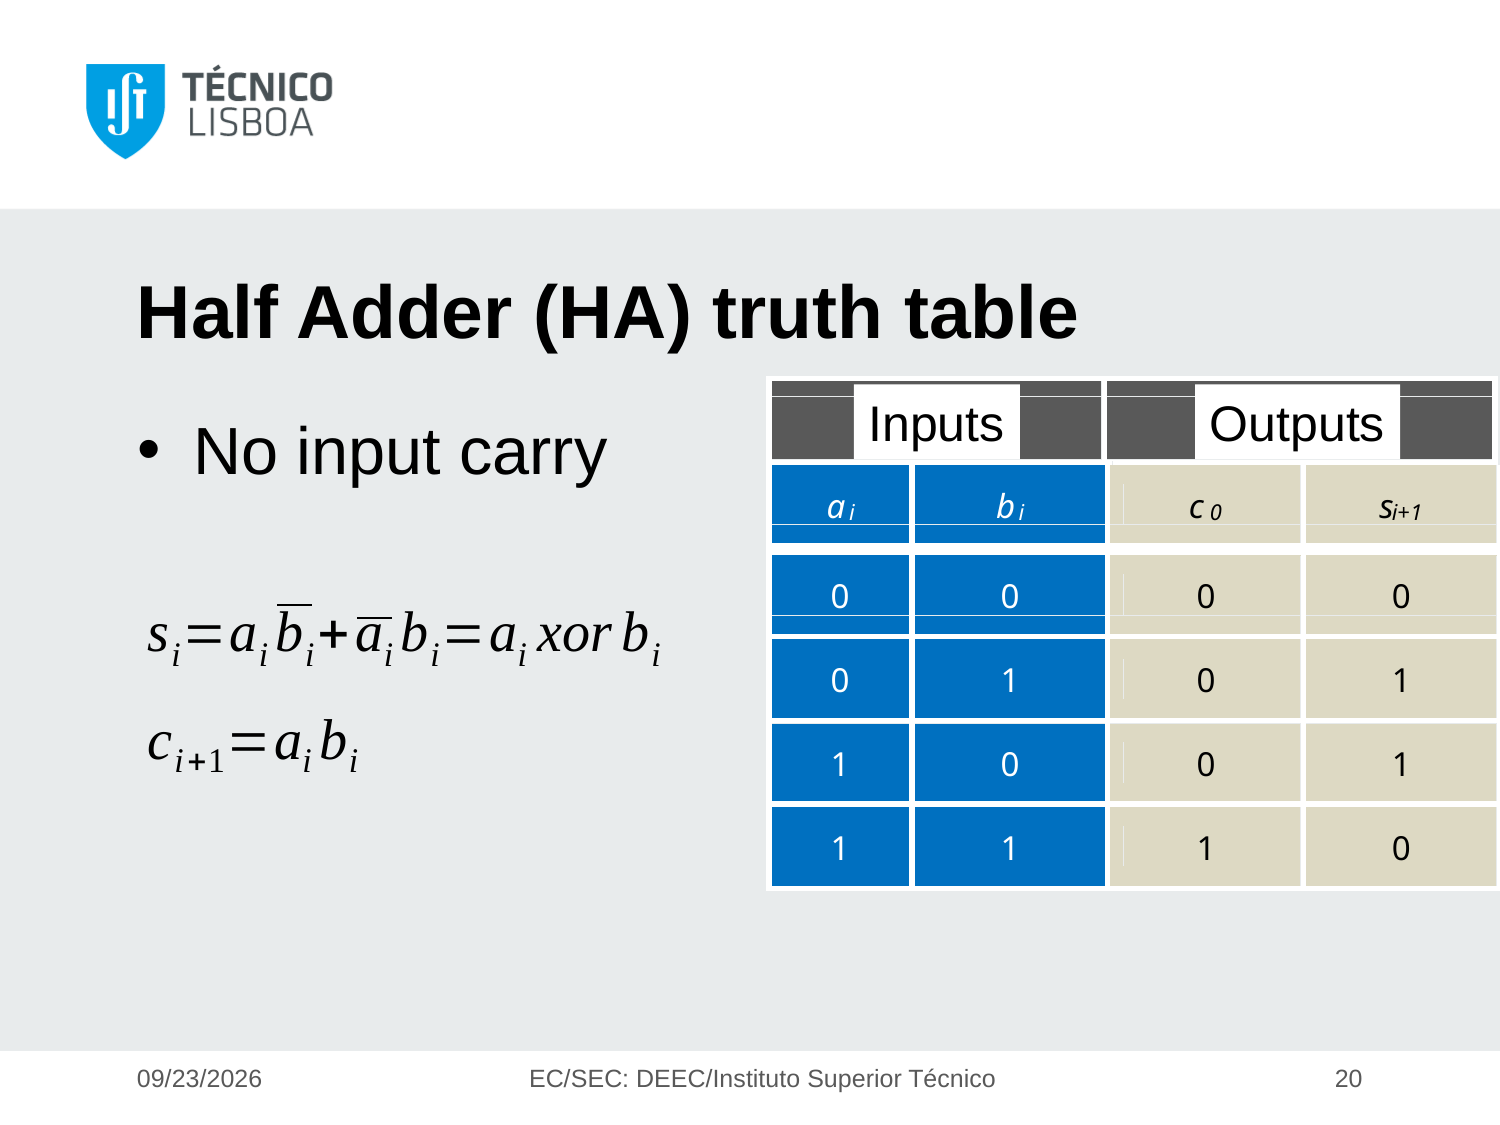

# Half Adder (HA) truth table
Inputs
Outputs
No input carry
EC/SEC: DEEC/Instituto Superior Técnico